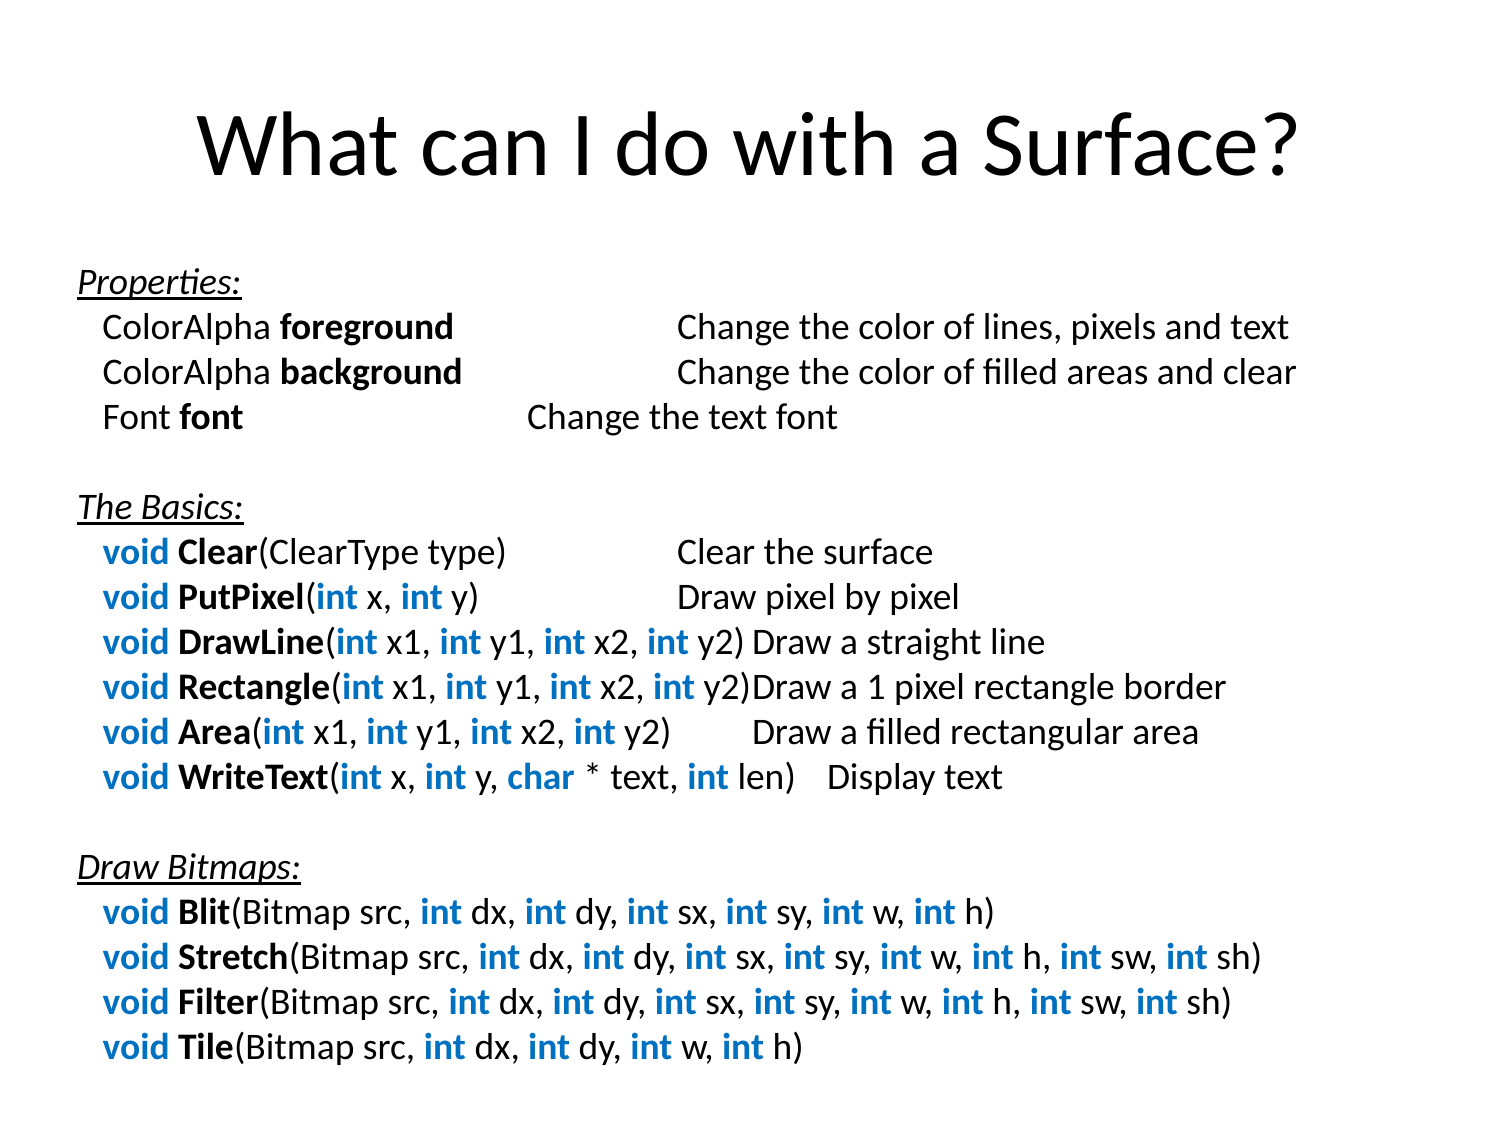

# What can I do with a Surface?
Properties:
 ColorAlpha foreground			Change the color of lines, pixels and text
 ColorAlpha background			Change the color of filled areas and clear
 Font font				Change the text font
The Basics:
 void Clear(ClearType type)			Clear the surface
 void PutPixel(int x, int y)			Draw pixel by pixel
 void DrawLine(int x1, int y1, int x2, int y2)	Draw a straight line
 void Rectangle(int x1, int y1, int x2, int y2)	Draw a 1 pixel rectangle border
 void Area(int x1, int y1, int x2, int y2)		Draw a filled rectangular area
 void WriteText(int x, int y, char * text, int len)	Display text
Draw Bitmaps:
 void Blit(Bitmap src, int dx, int dy, int sx, int sy, int w, int h)
 void Stretch(Bitmap src, int dx, int dy, int sx, int sy, int w, int h, int sw, int sh)
 void Filter(Bitmap src, int dx, int dy, int sx, int sy, int w, int h, int sw, int sh)
 void Tile(Bitmap src, int dx, int dy, int w, int h)